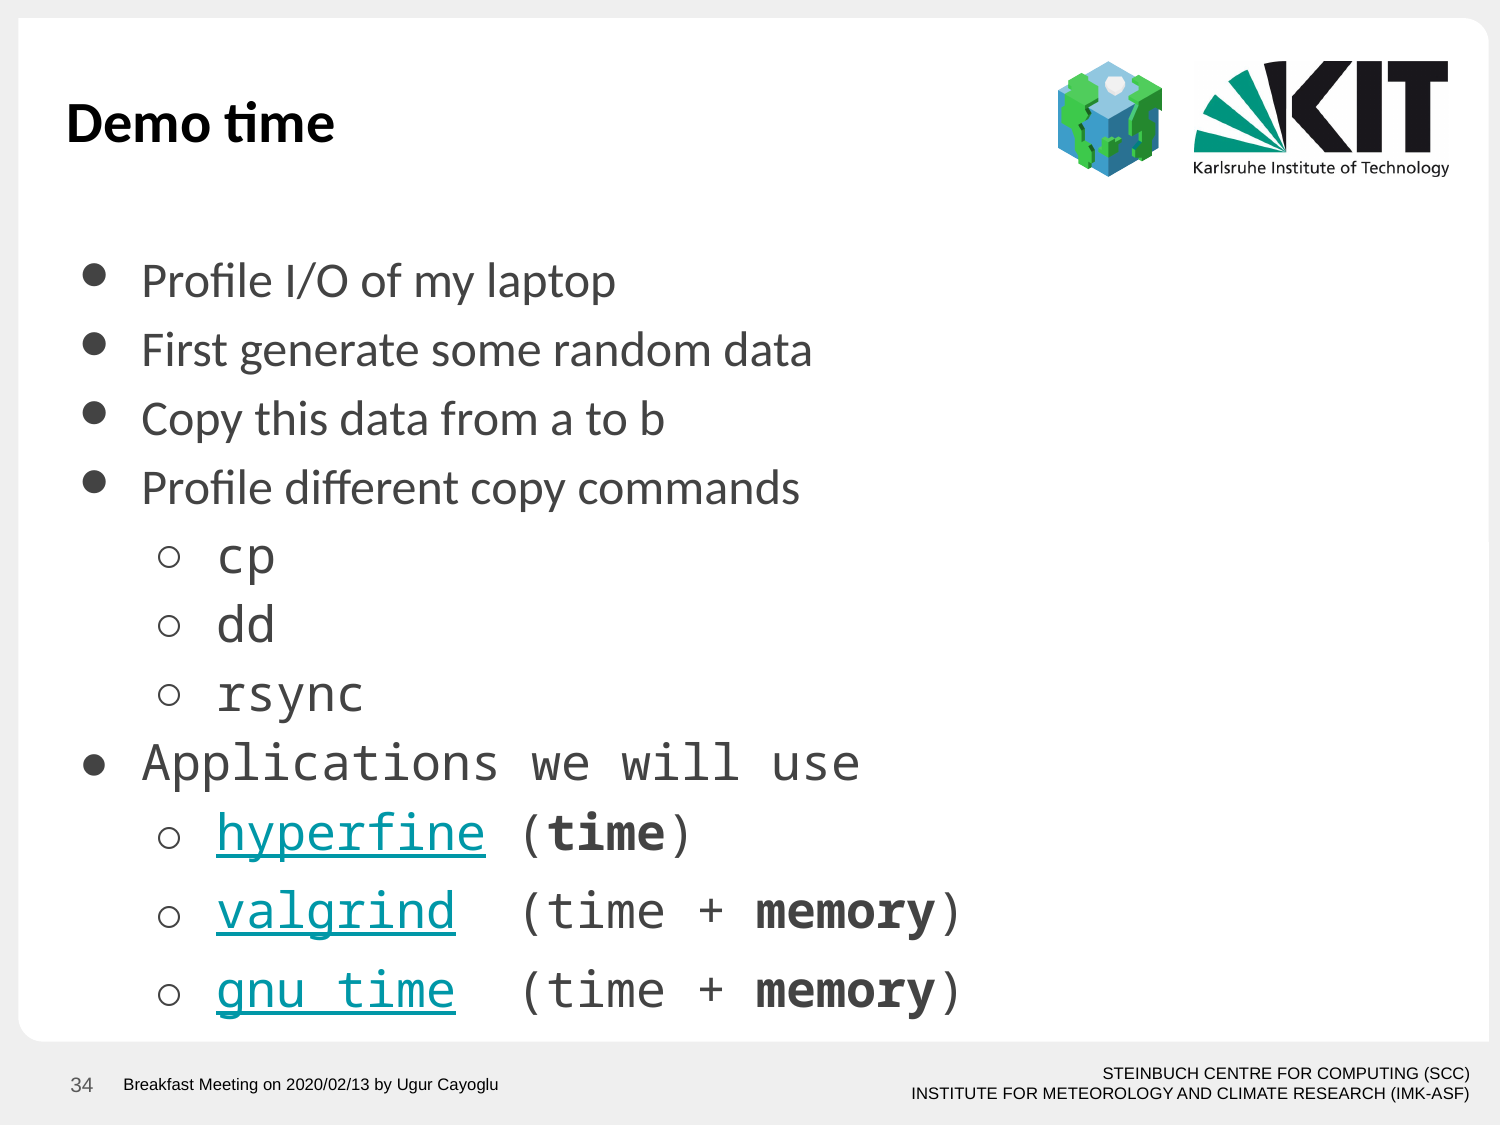

# Demo time
Profile I/O of my laptop
First generate some random data
Copy this data from a to b
Profile different copy commands
cp
dd
rsync
Applications we will use
hyperfine (time)
valgrind (time + memory)
gnu time (time + memory)
STEINBUCH CENTRE FOR COMPUTING (SCC)
INSTITUTE FOR METEOROLOGY AND CLIMATE RESEARCH (IMK-ASF)
Breakfast Meeting on 2020/02/13 by Ugur Cayoglu